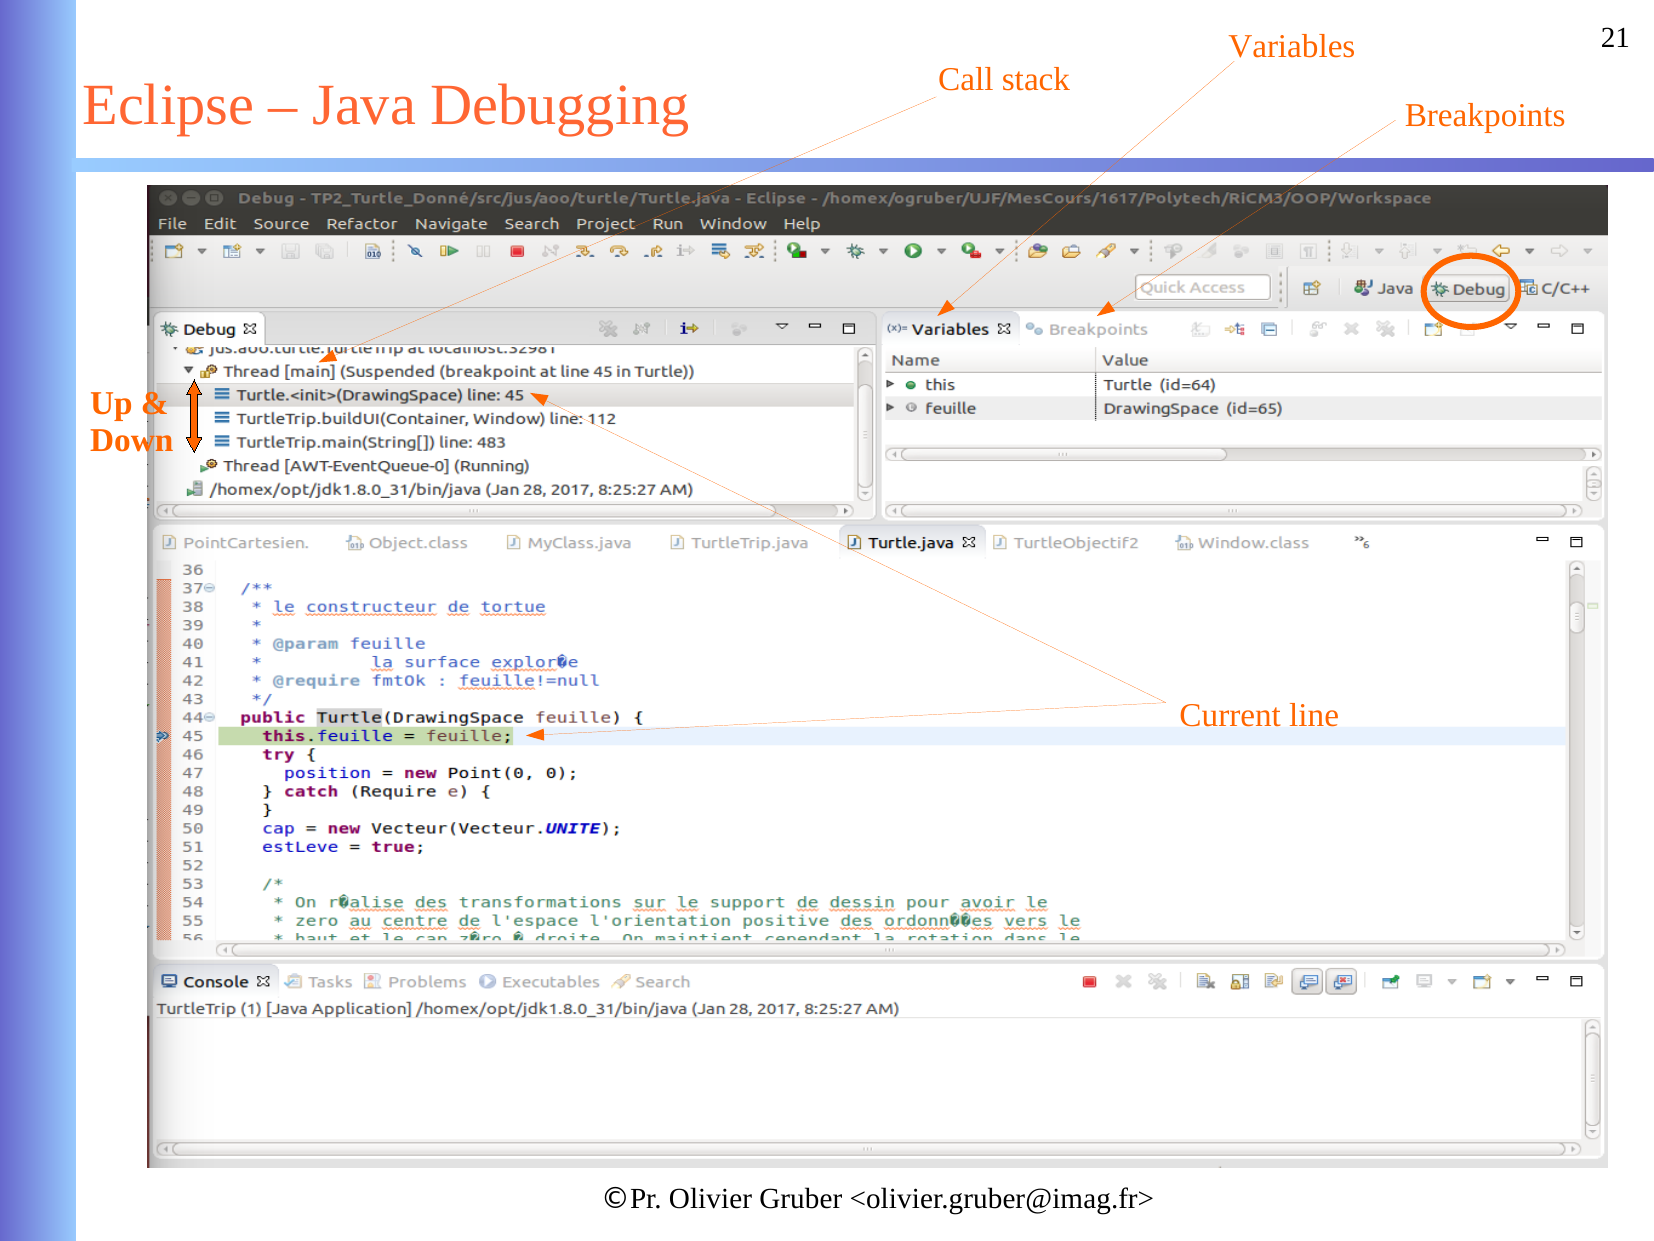

21
Variables
# Eclipse – Java Debugging
Call stack
Breakpoints
Up &
Down
Current line